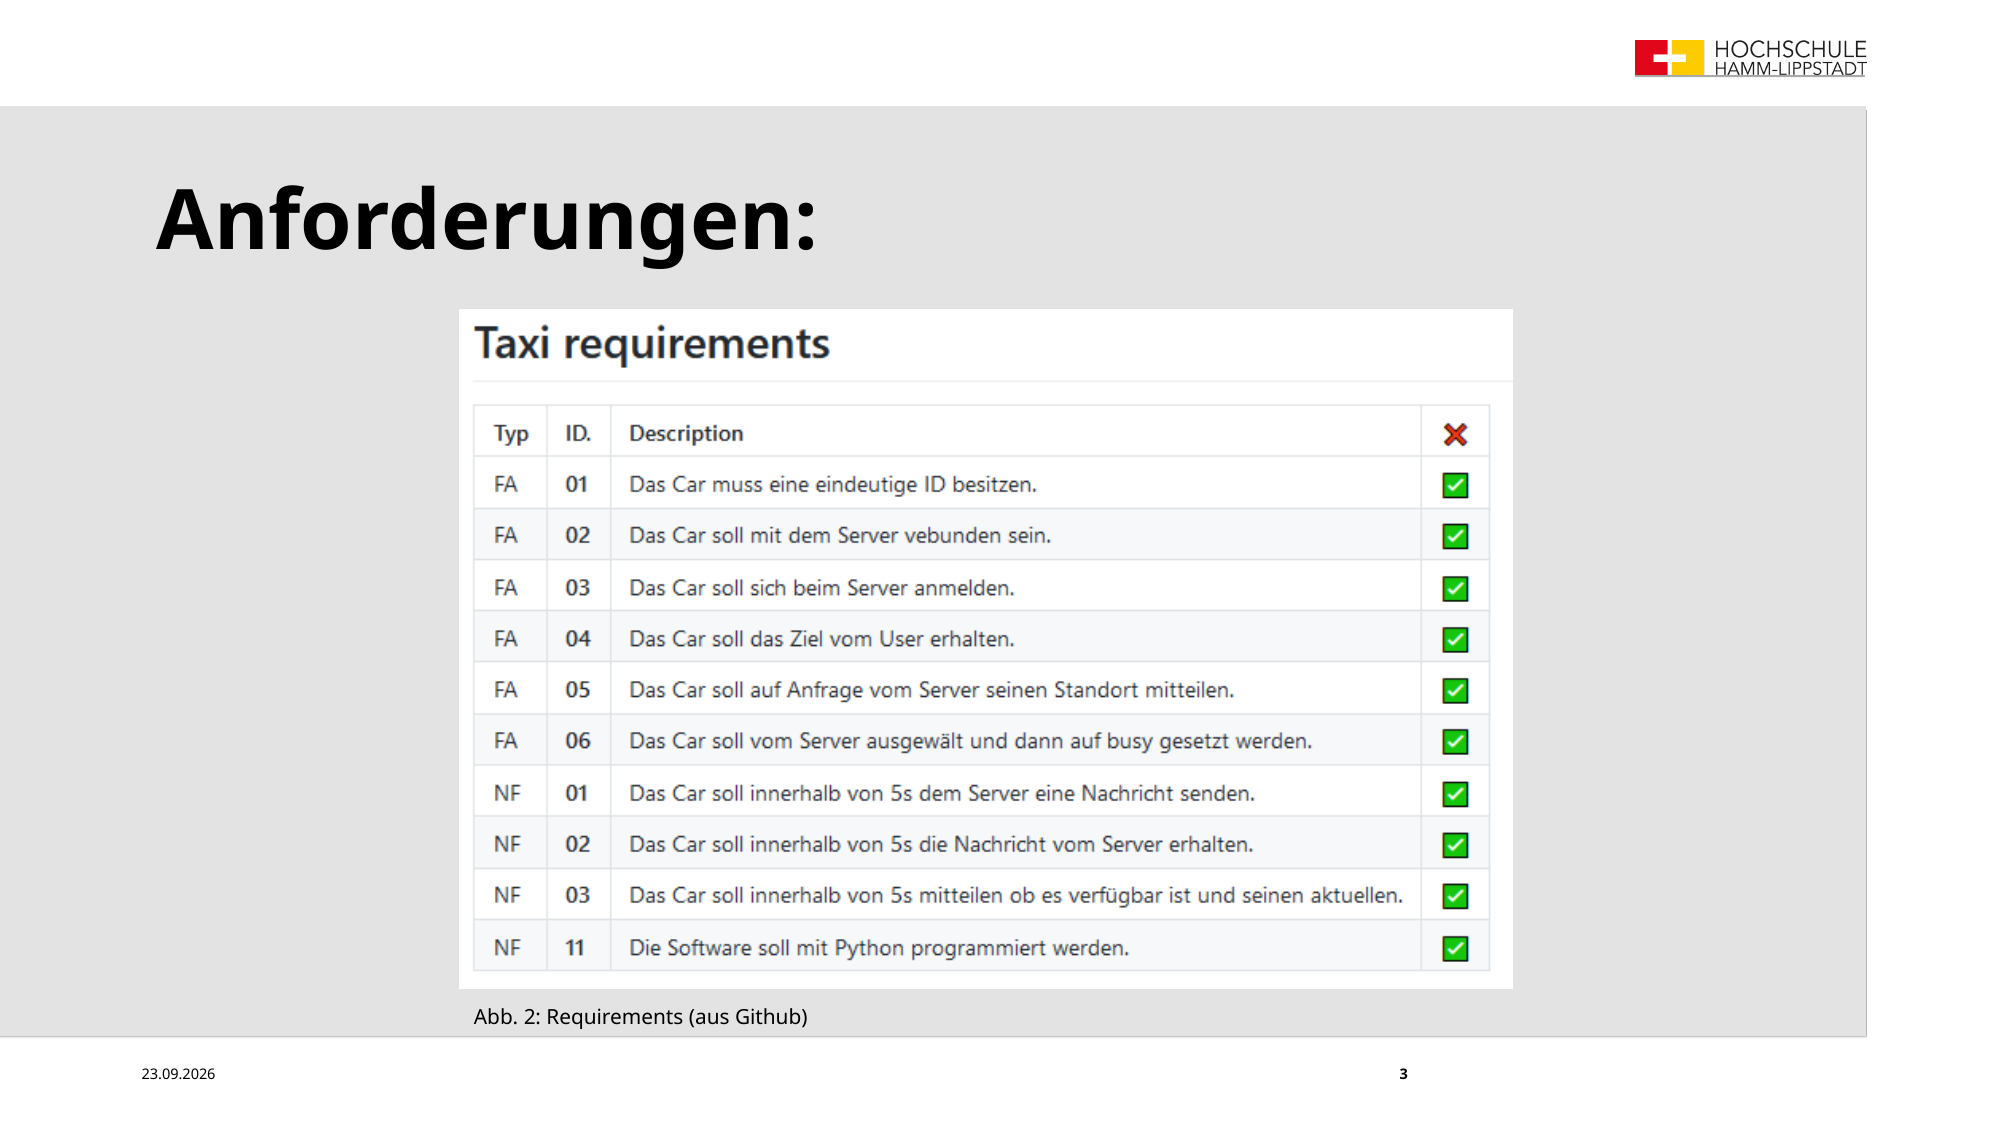

# Anforderungen:
Abb. 2: Requirements (aus Github)
3